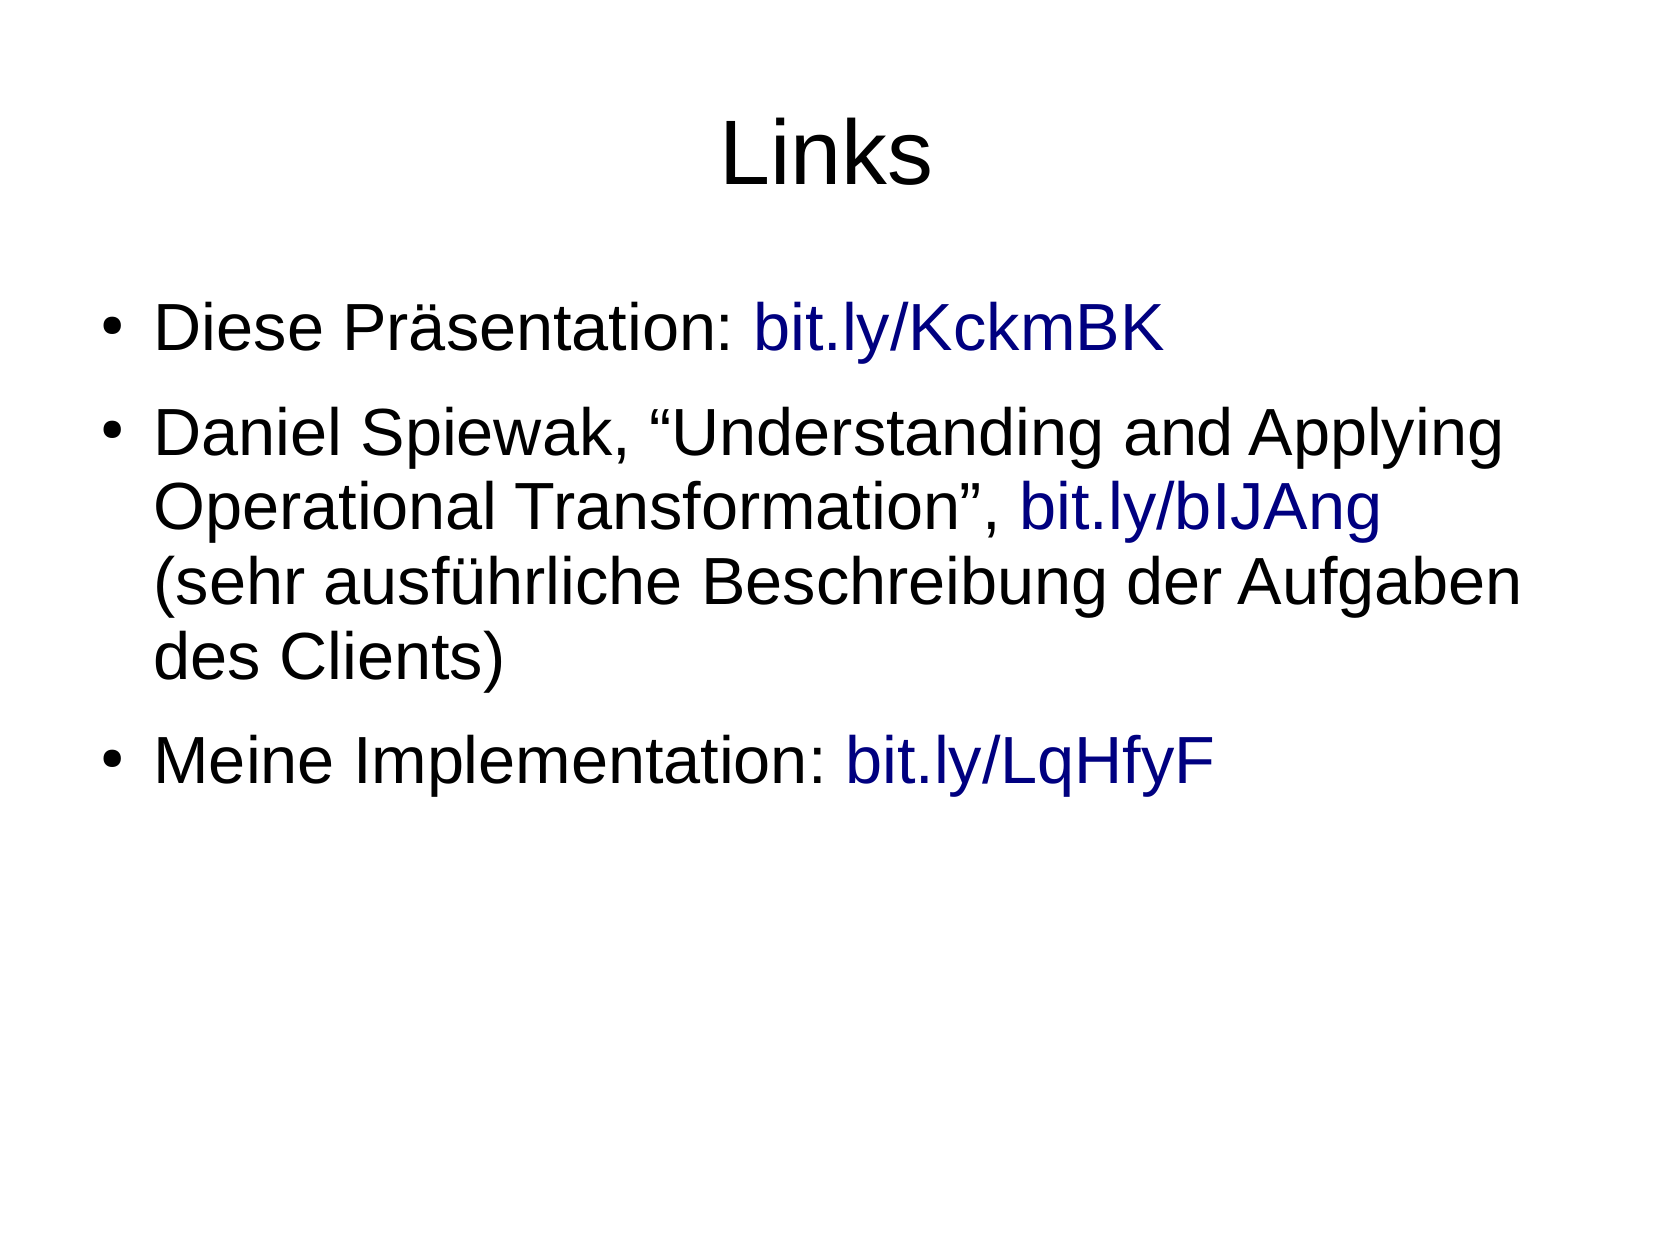

# Links
Diese Präsentation: bit.ly/KckmBK
Daniel Spiewak, “Understanding and Applying Operational Transformation”, bit.ly/bIJAng (sehr ausführliche Beschreibung der Aufgaben des Clients)
Meine Implementation: bit.ly/LqHfyF